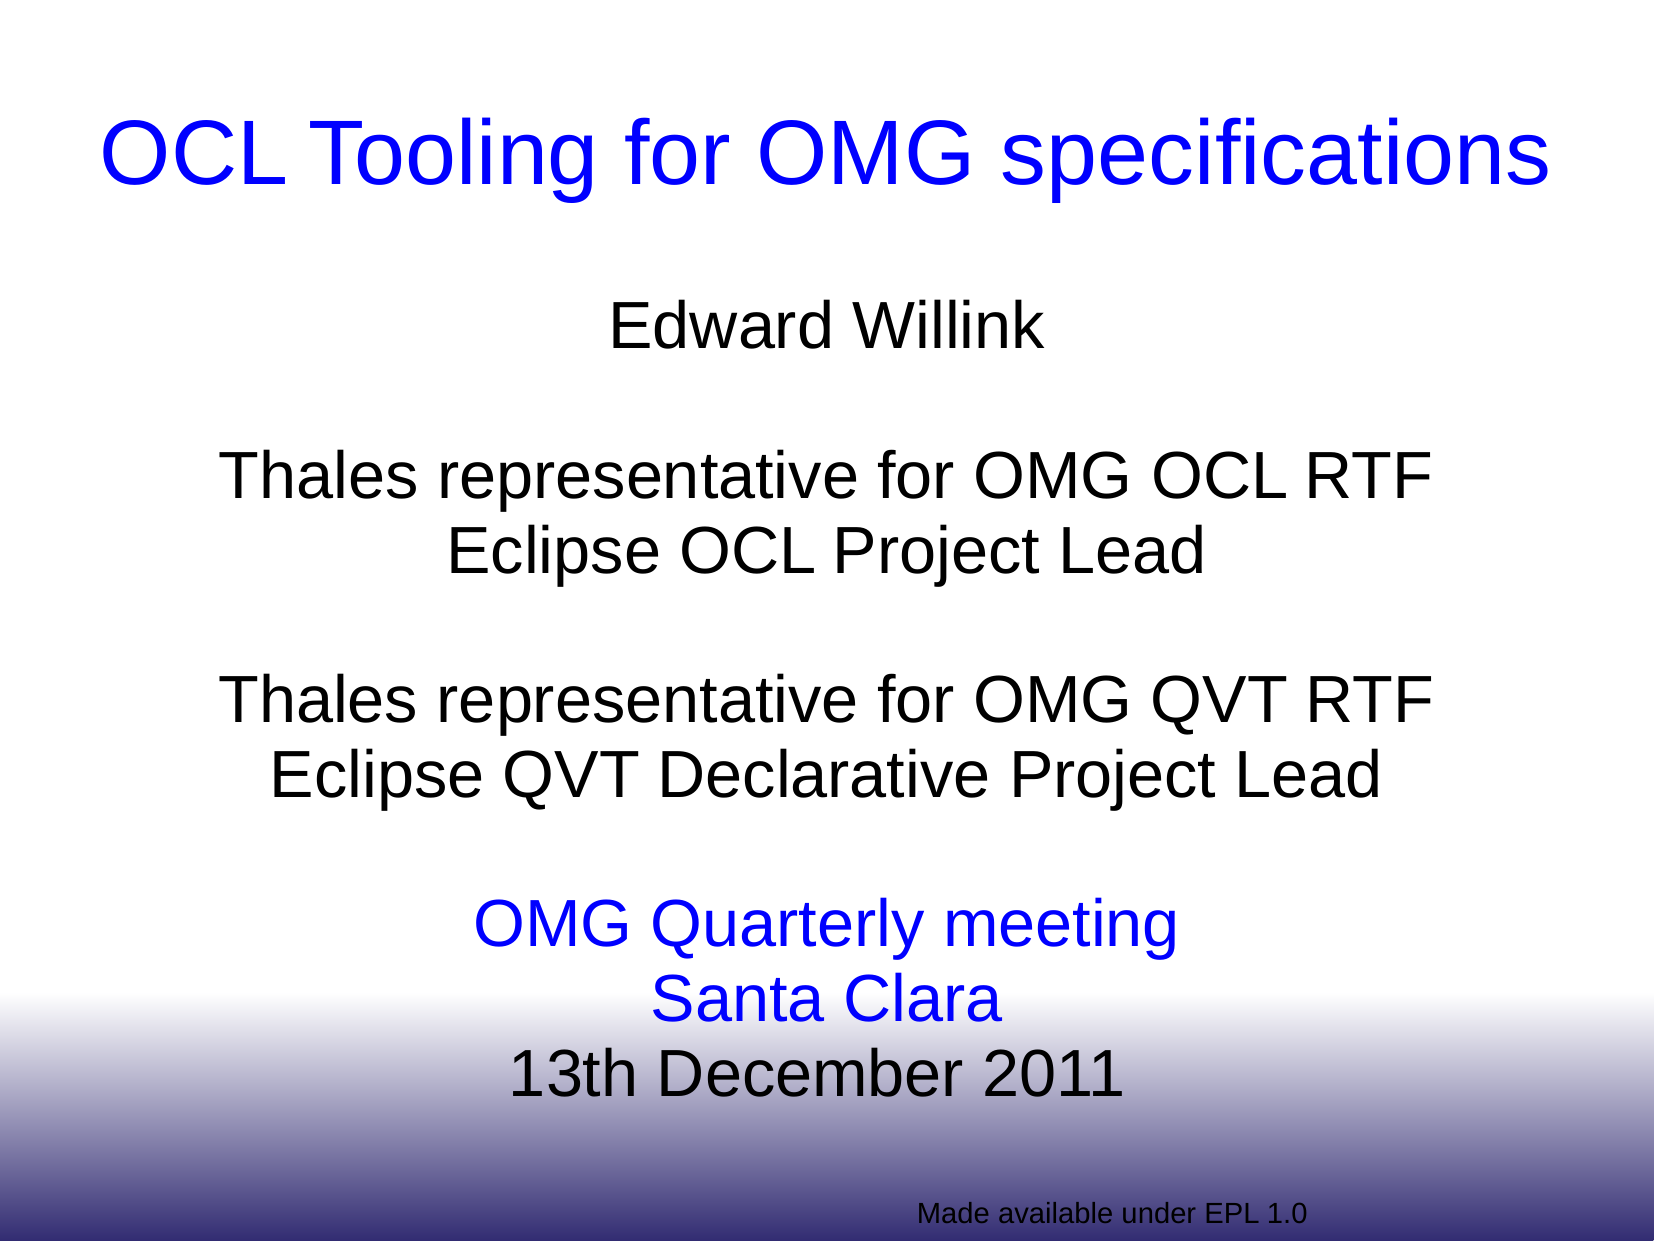

# OCL Tooling for OMG specifications
Edward Willink
Thales representative for OMG OCL RTF
Eclipse OCL Project Lead
Thales representative for OMG QVT RTF
Eclipse QVT Declarative Project Lead
OMG Quarterly meeting
Santa Clara
13th December 2011